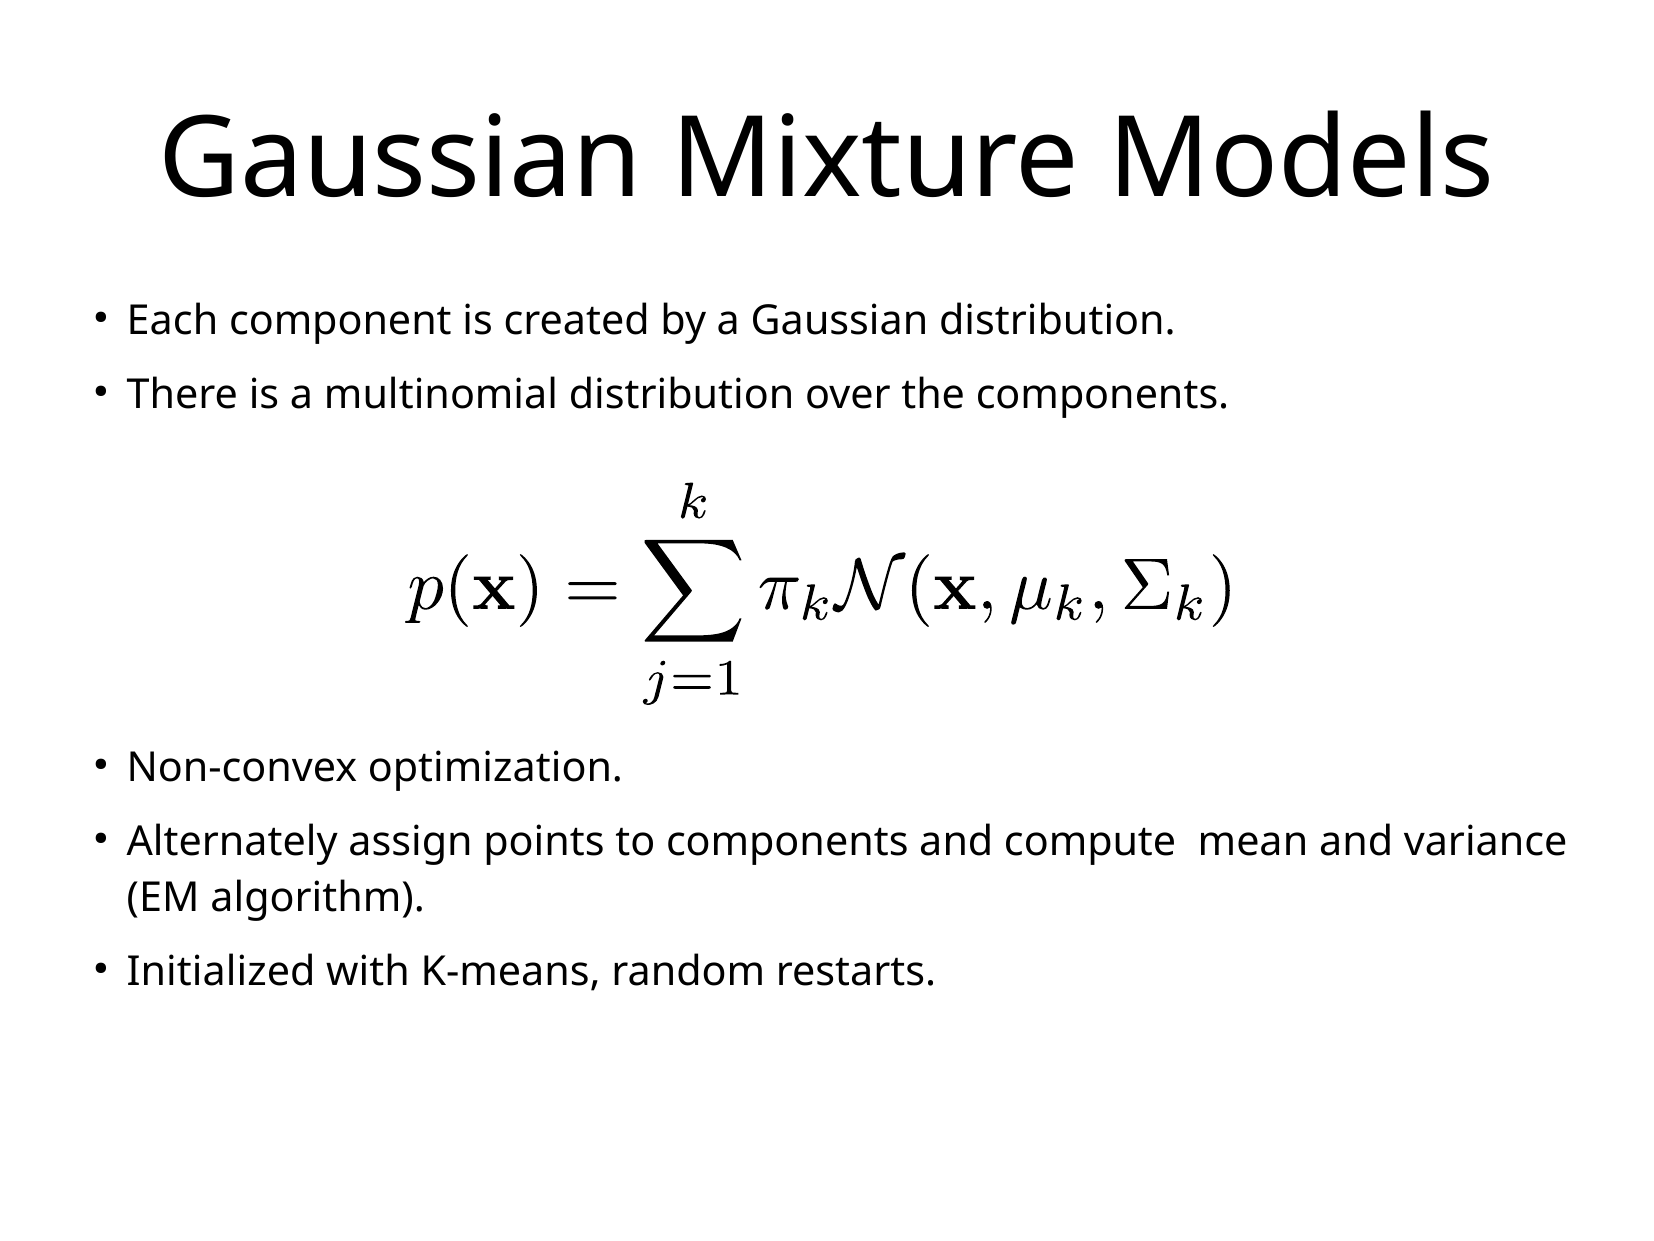

# Gaussian Mixture Models
Each component is created by a Gaussian distribution.
There is a multinomial distribution over the components.
Non-convex optimization.
Alternately assign points to components and compute mean and variance (EM algorithm).
Initialized with K-means, random restarts.